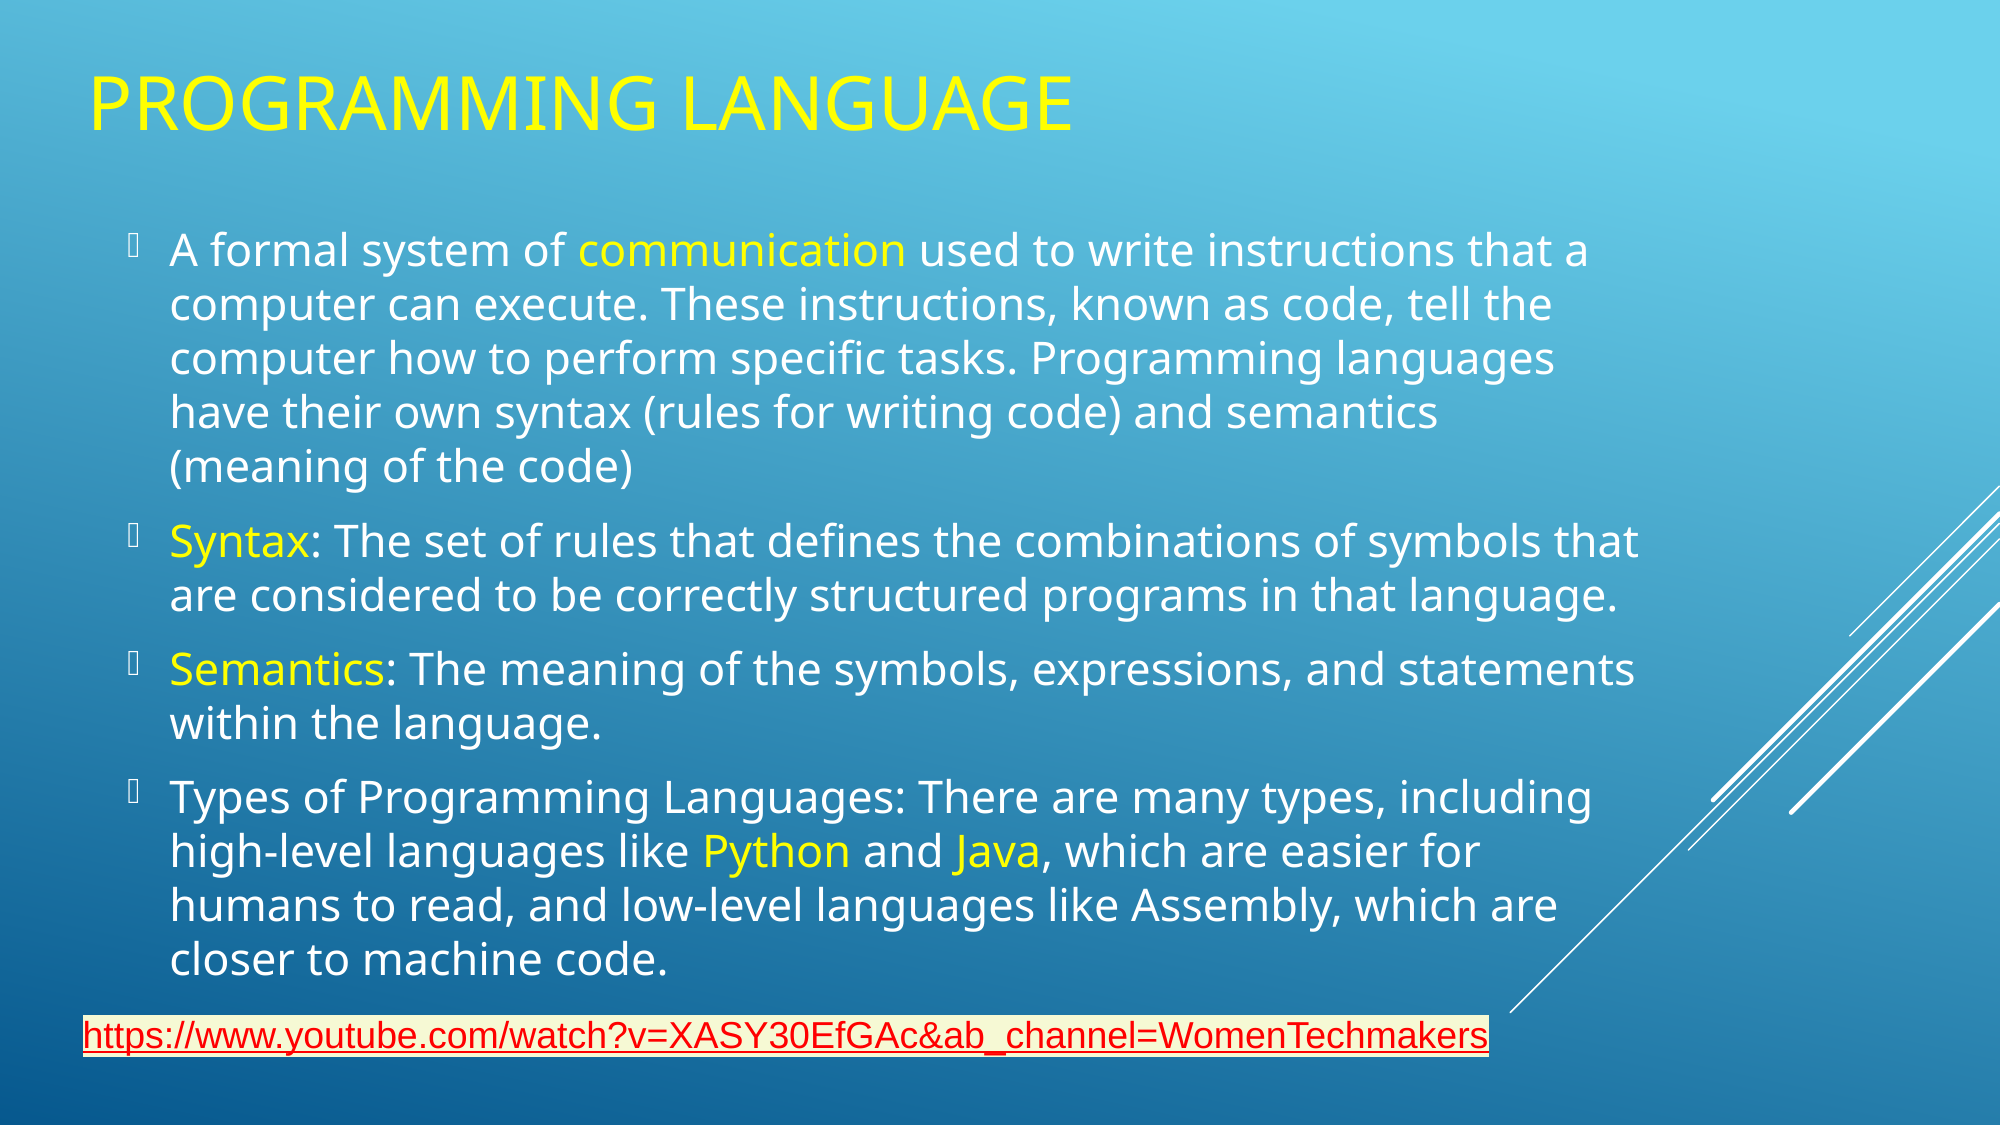

# Programming Language
A formal system of communication used to write instructions that a computer can execute. These instructions, known as code, tell the computer how to perform specific tasks. Programming languages have their own syntax (rules for writing code) and semantics (meaning of the code)
Syntax: The set of rules that defines the combinations of symbols that are considered to be correctly structured programs in that language.
Semantics: The meaning of the symbols, expressions, and statements within the language.
Types of Programming Languages: There are many types, including high-level languages like Python and Java, which are easier for humans to read, and low-level languages like Assembly, which are closer to machine code.
https://www.youtube.com/watch?v=XASY30EfGAc&ab_channel=WomenTechmakers